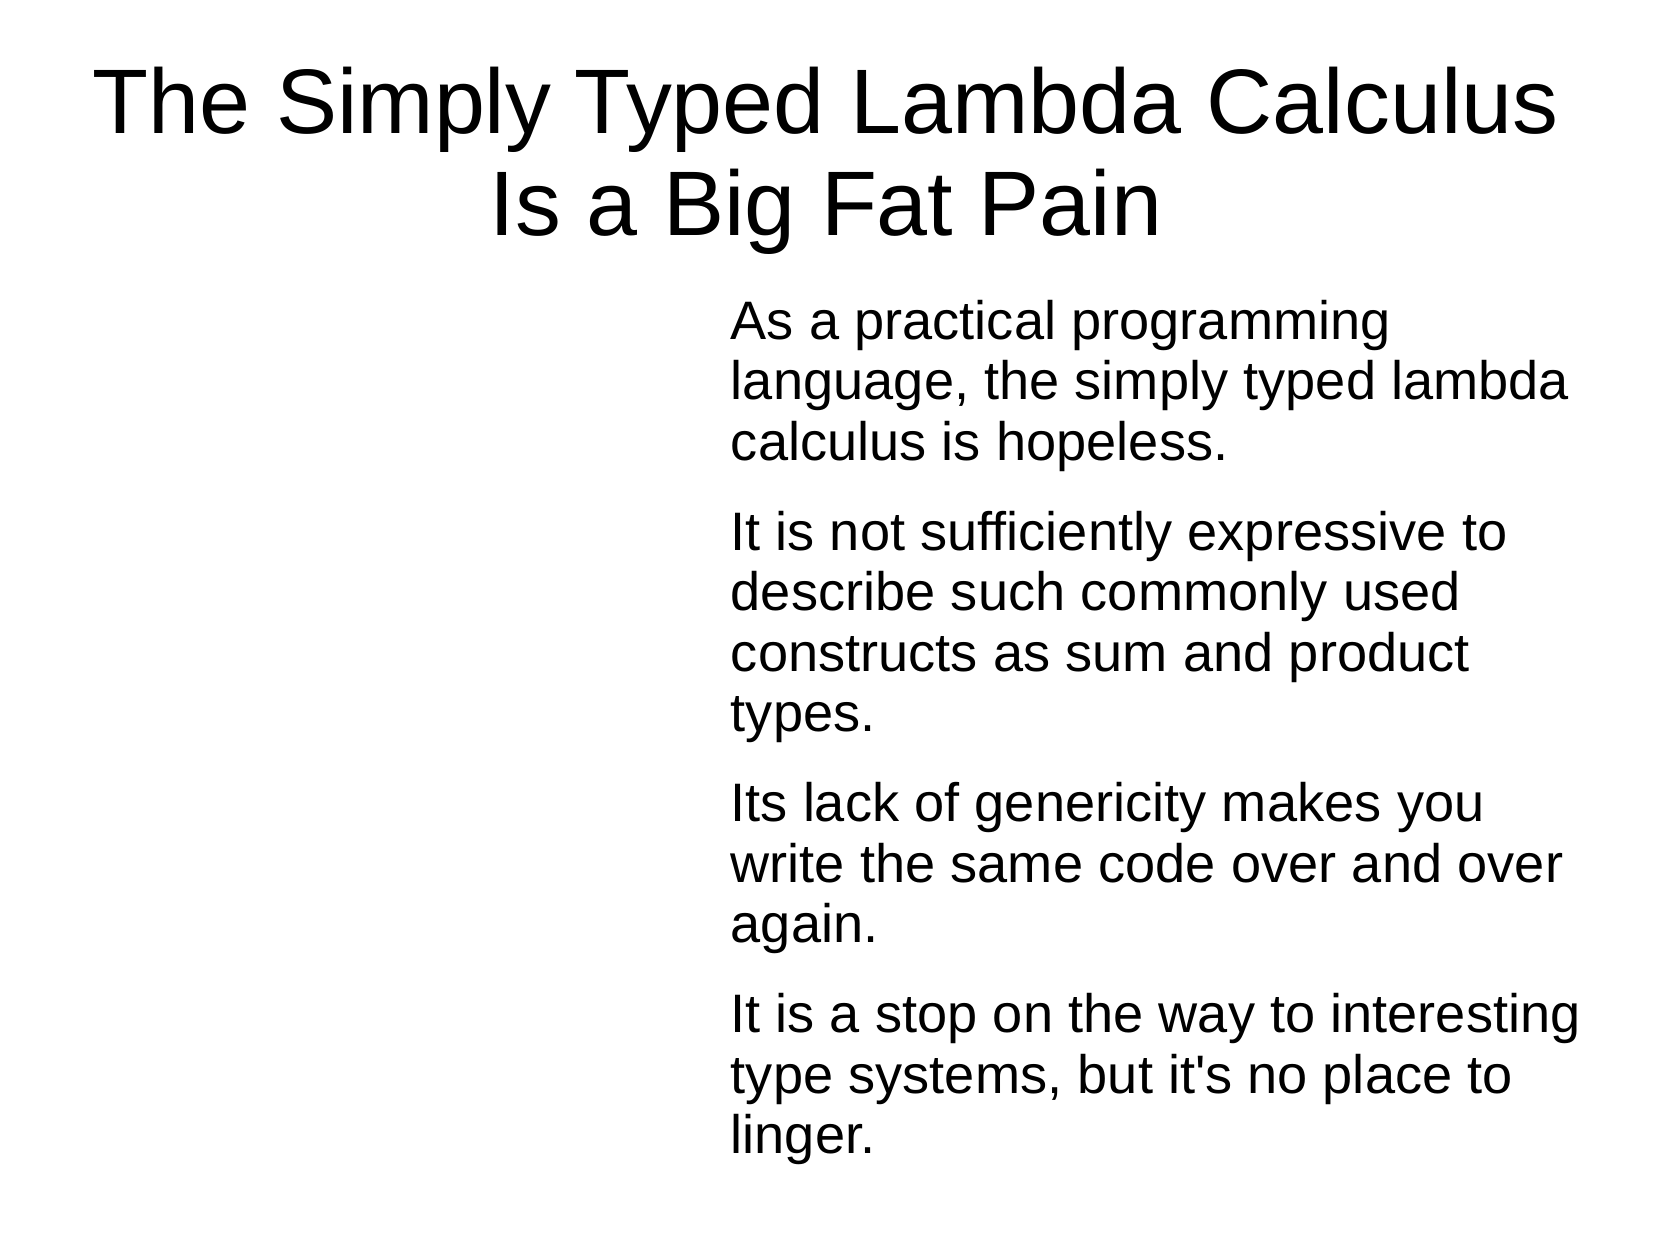

# The Simply Typed Lambda Calculus Is a Big Fat Pain
As a practical programming language, the simply typed lambda calculus is hopeless.
It is not sufficiently expressive to describe such commonly used constructs as sum and product types.
Its lack of genericity makes you write the same code over and over again.
It is a stop on the way to interesting type systems, but it's no place to linger.